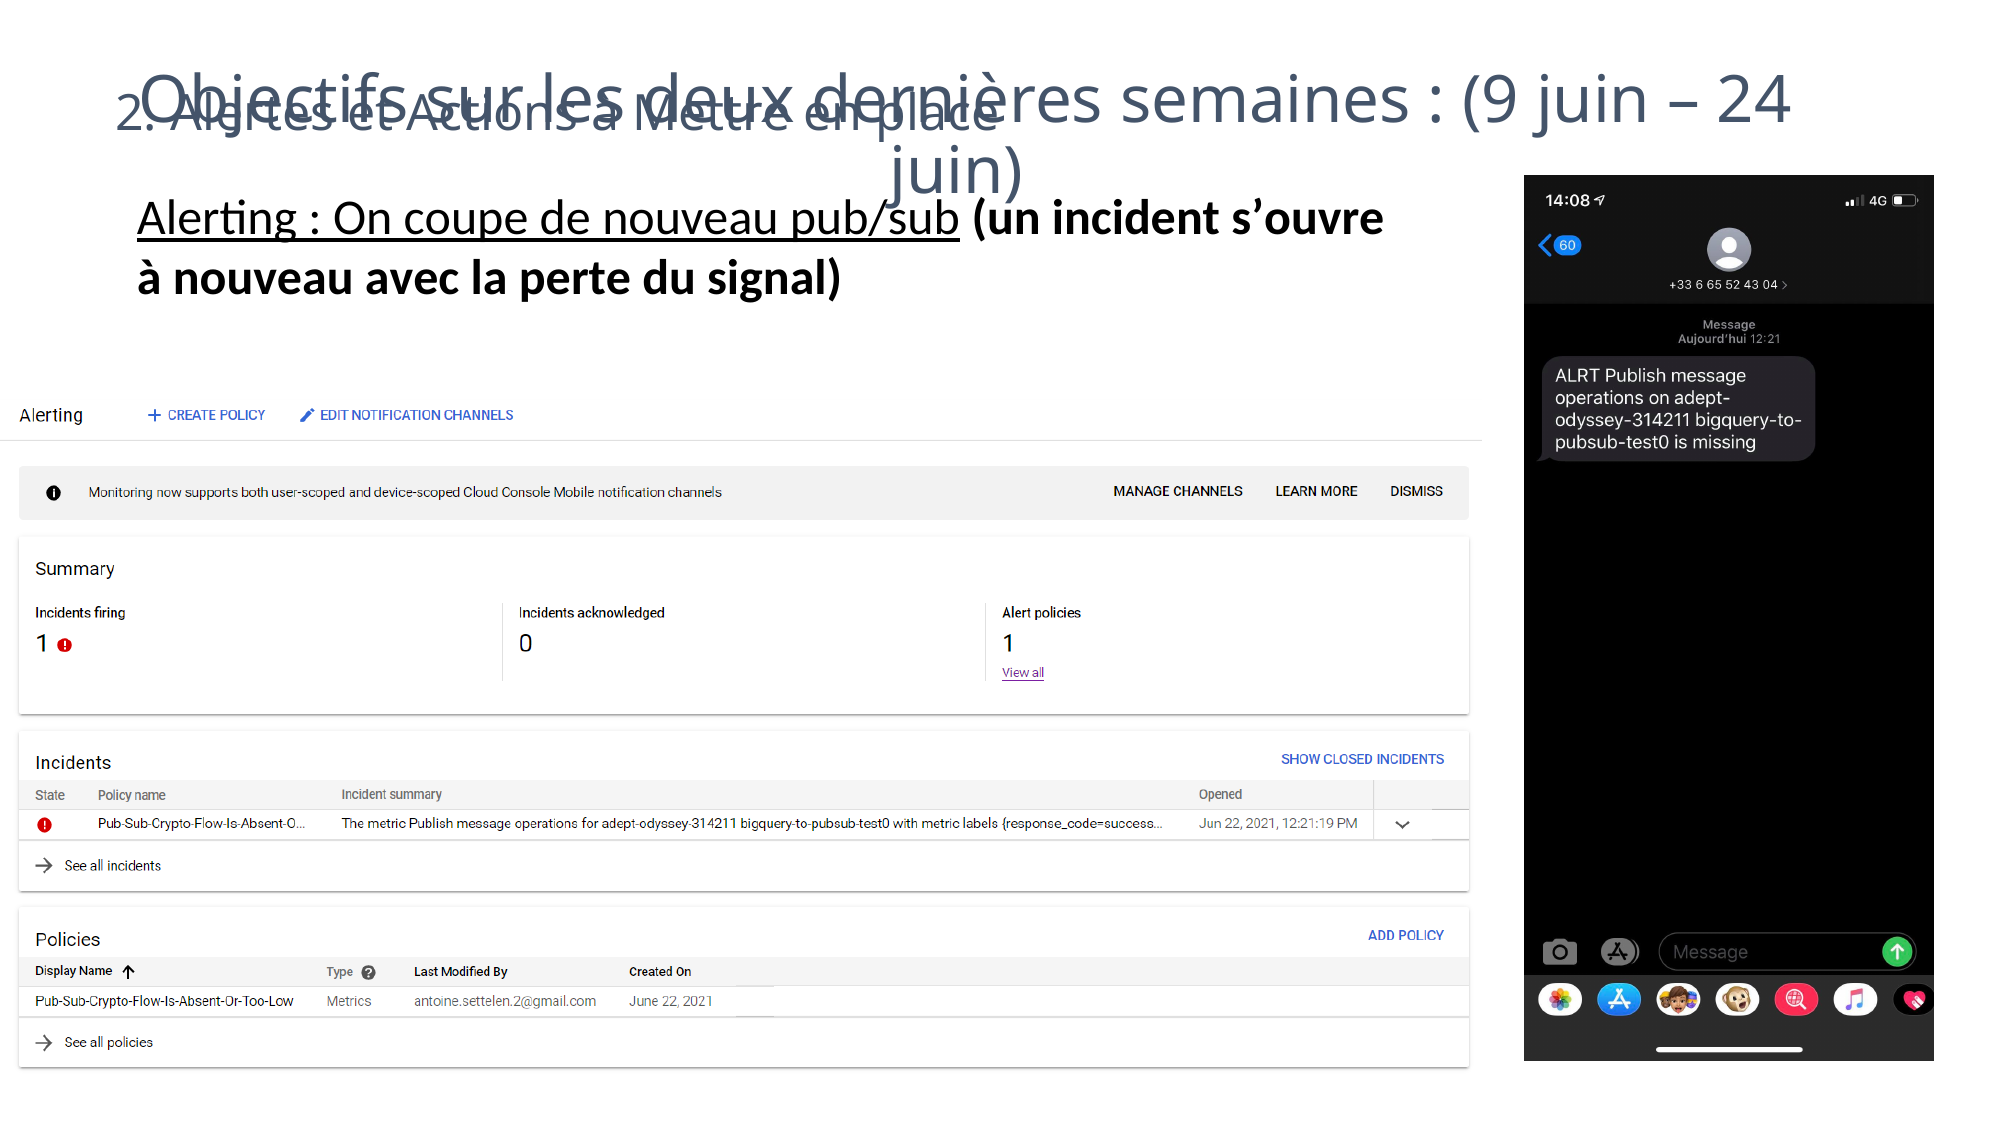

# Objectifs sur les deux dernières semaines : (9 juin – 24 juin)
2. Alertes et Actions à Mettre en place
Alerting : On coupe de nouveau pub/sub (un incident s’ouvre
à nouveau avec la perte du signal)